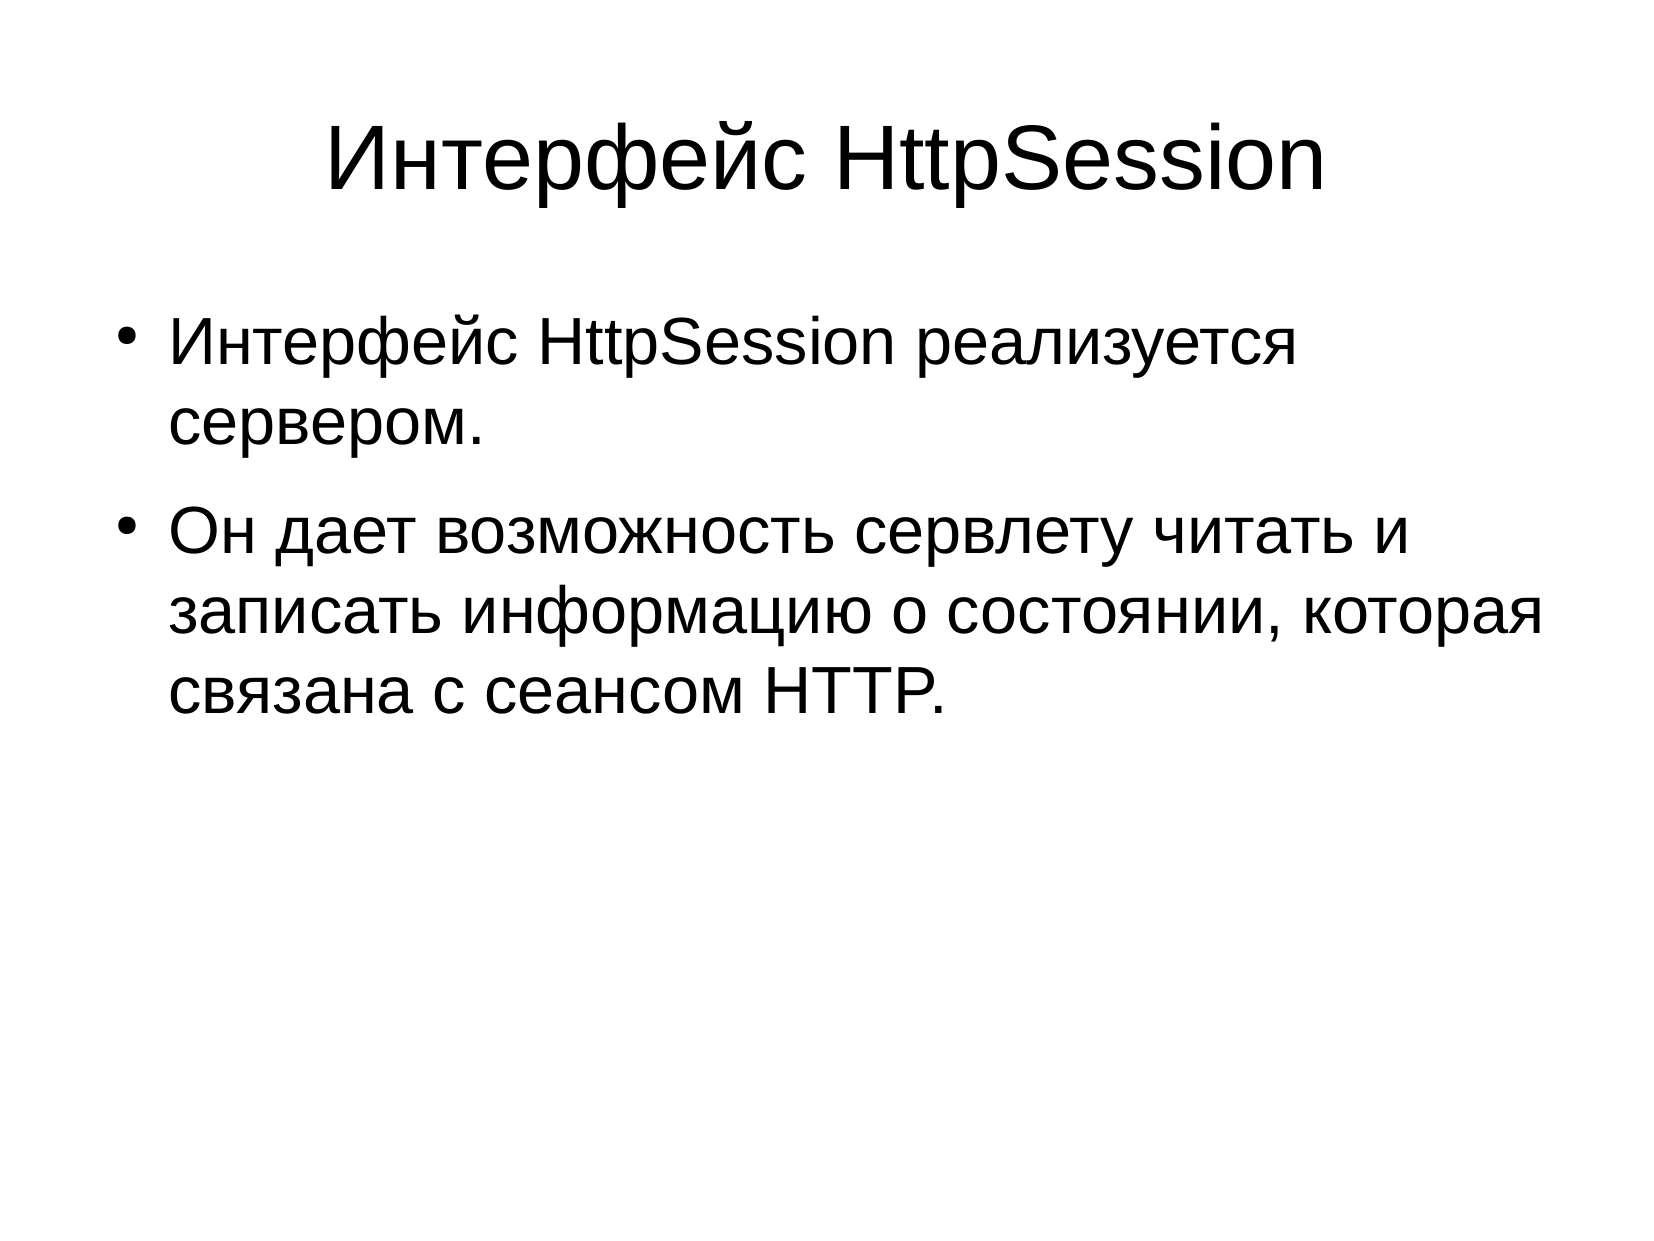

# Интерфейс HttpSession
Интерфейс HttpSession реализуется сервером.
Он дает возможность сервлету читать и записать информацию о состоянии, которая связана с сеансом HTTP.